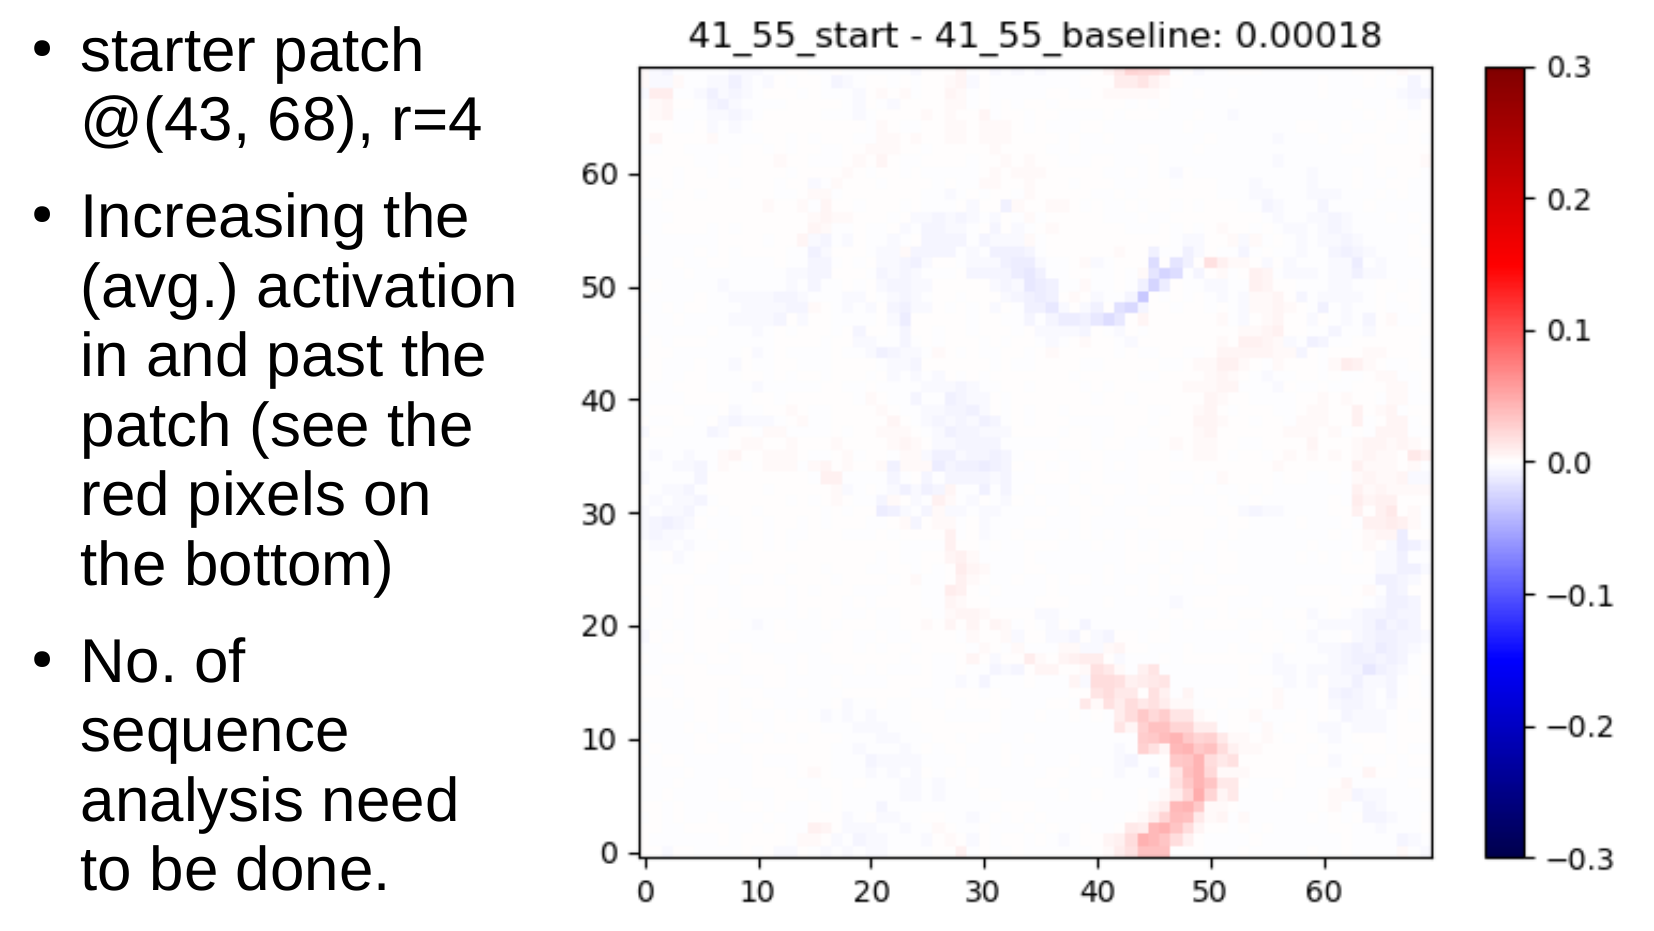

starter patch @(43, 68), r=4
Increasing the (avg.) activation in and past the patch (see the red pixels on the bottom)
No. of sequence analysis need to be done.
#